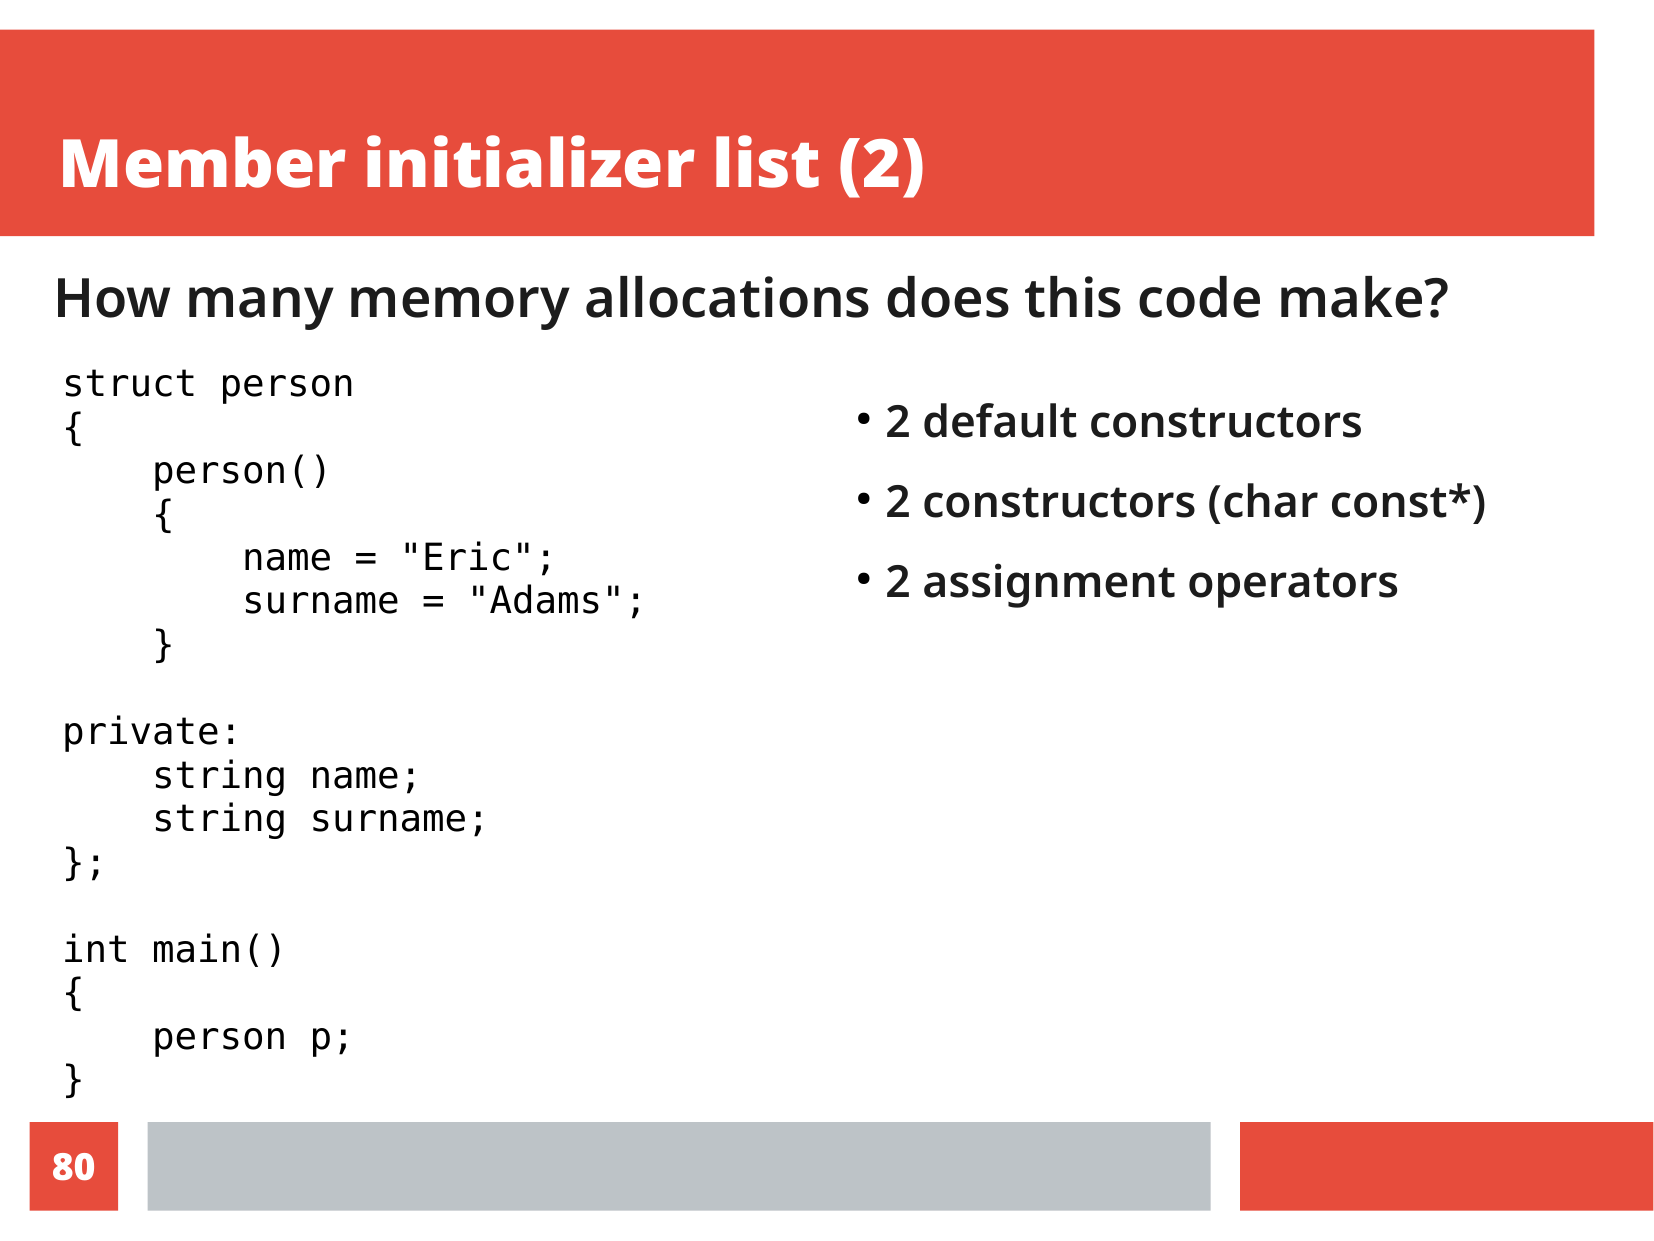

# Member initializer list (2)
How many memory allocations does this code make?
struct person
{
 person()
 {
 name = "Eric";
 surname = "Adams";
 }
private:
 string name;
 string surname;
};
int main()
{
 person p;
}
2 default constructors
2 constructors (char const*)
2 assignment operators
80